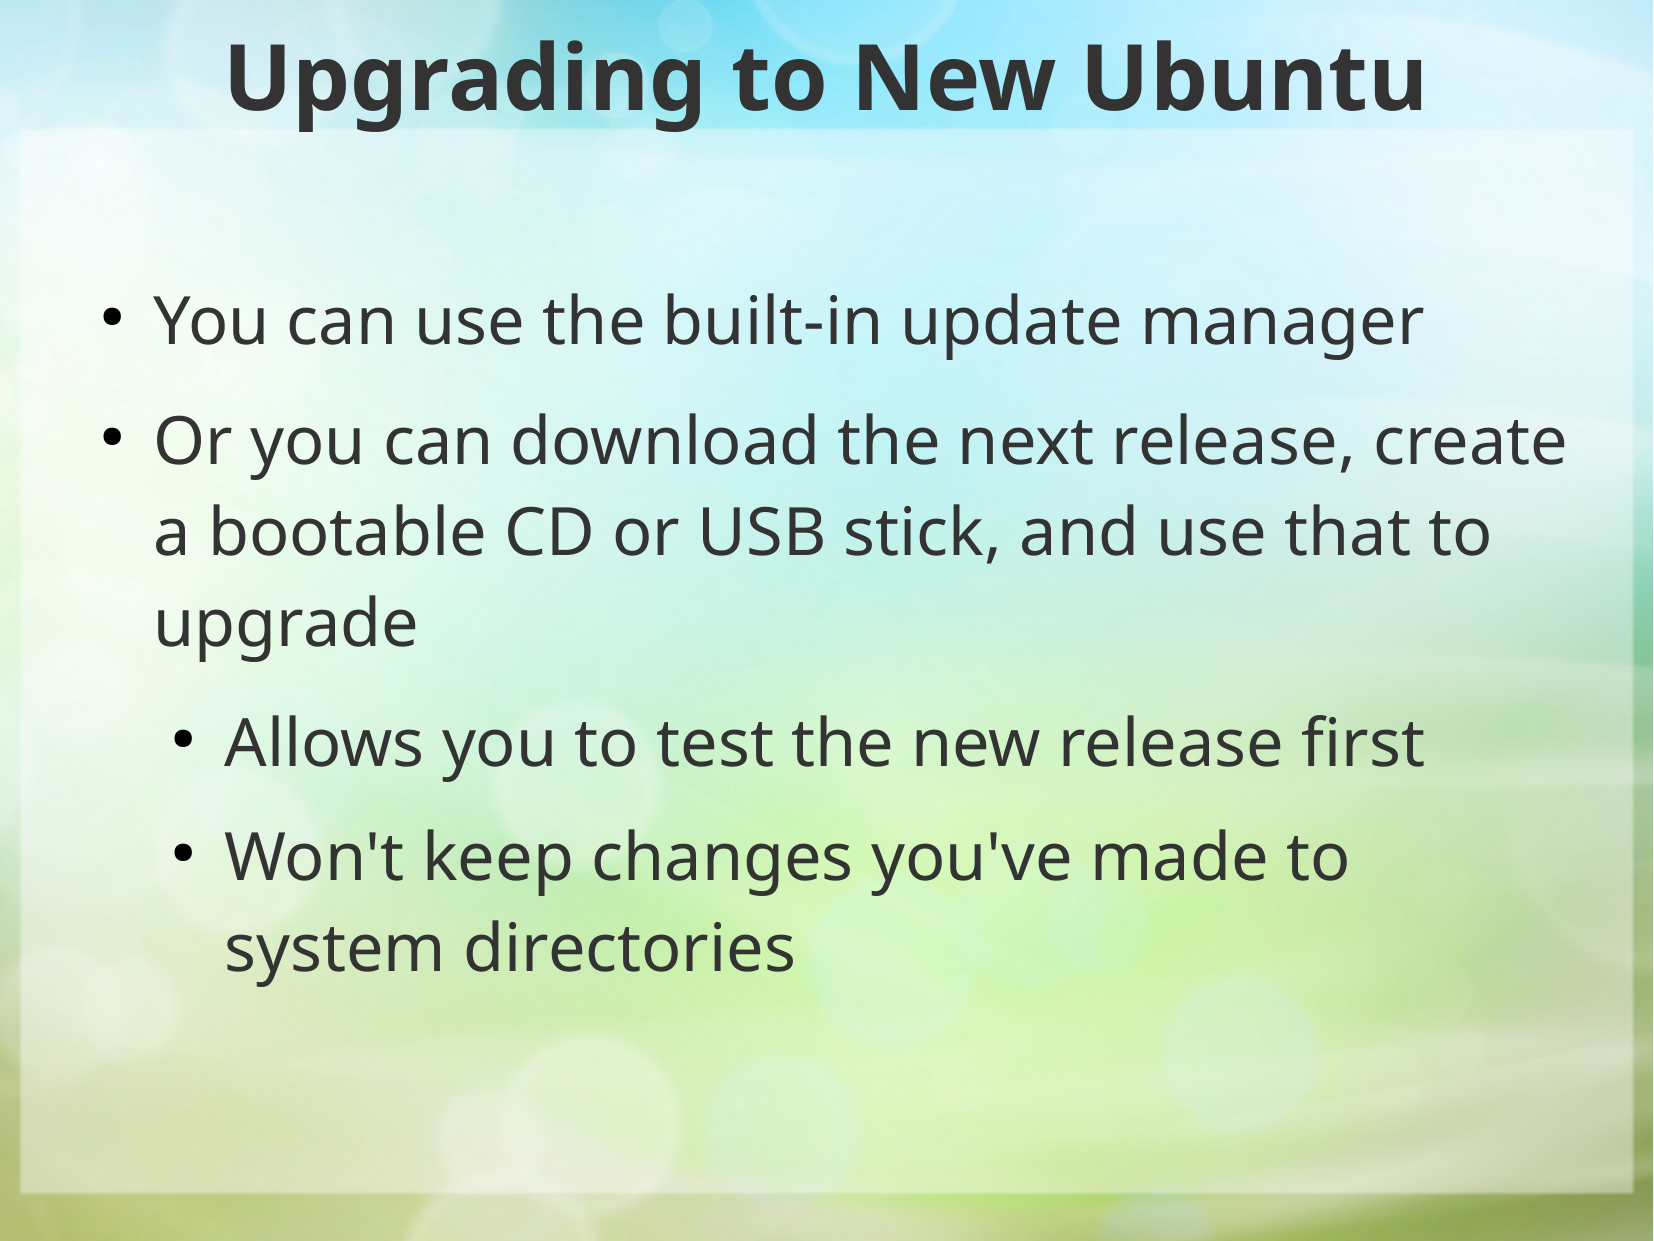

# Upgrading to New Ubuntu
You can use the built-in update manager
Or you can download the next release, create a bootable CD or USB stick, and use that to upgrade
Allows you to test the new release first
Won't keep changes you've made to system directories